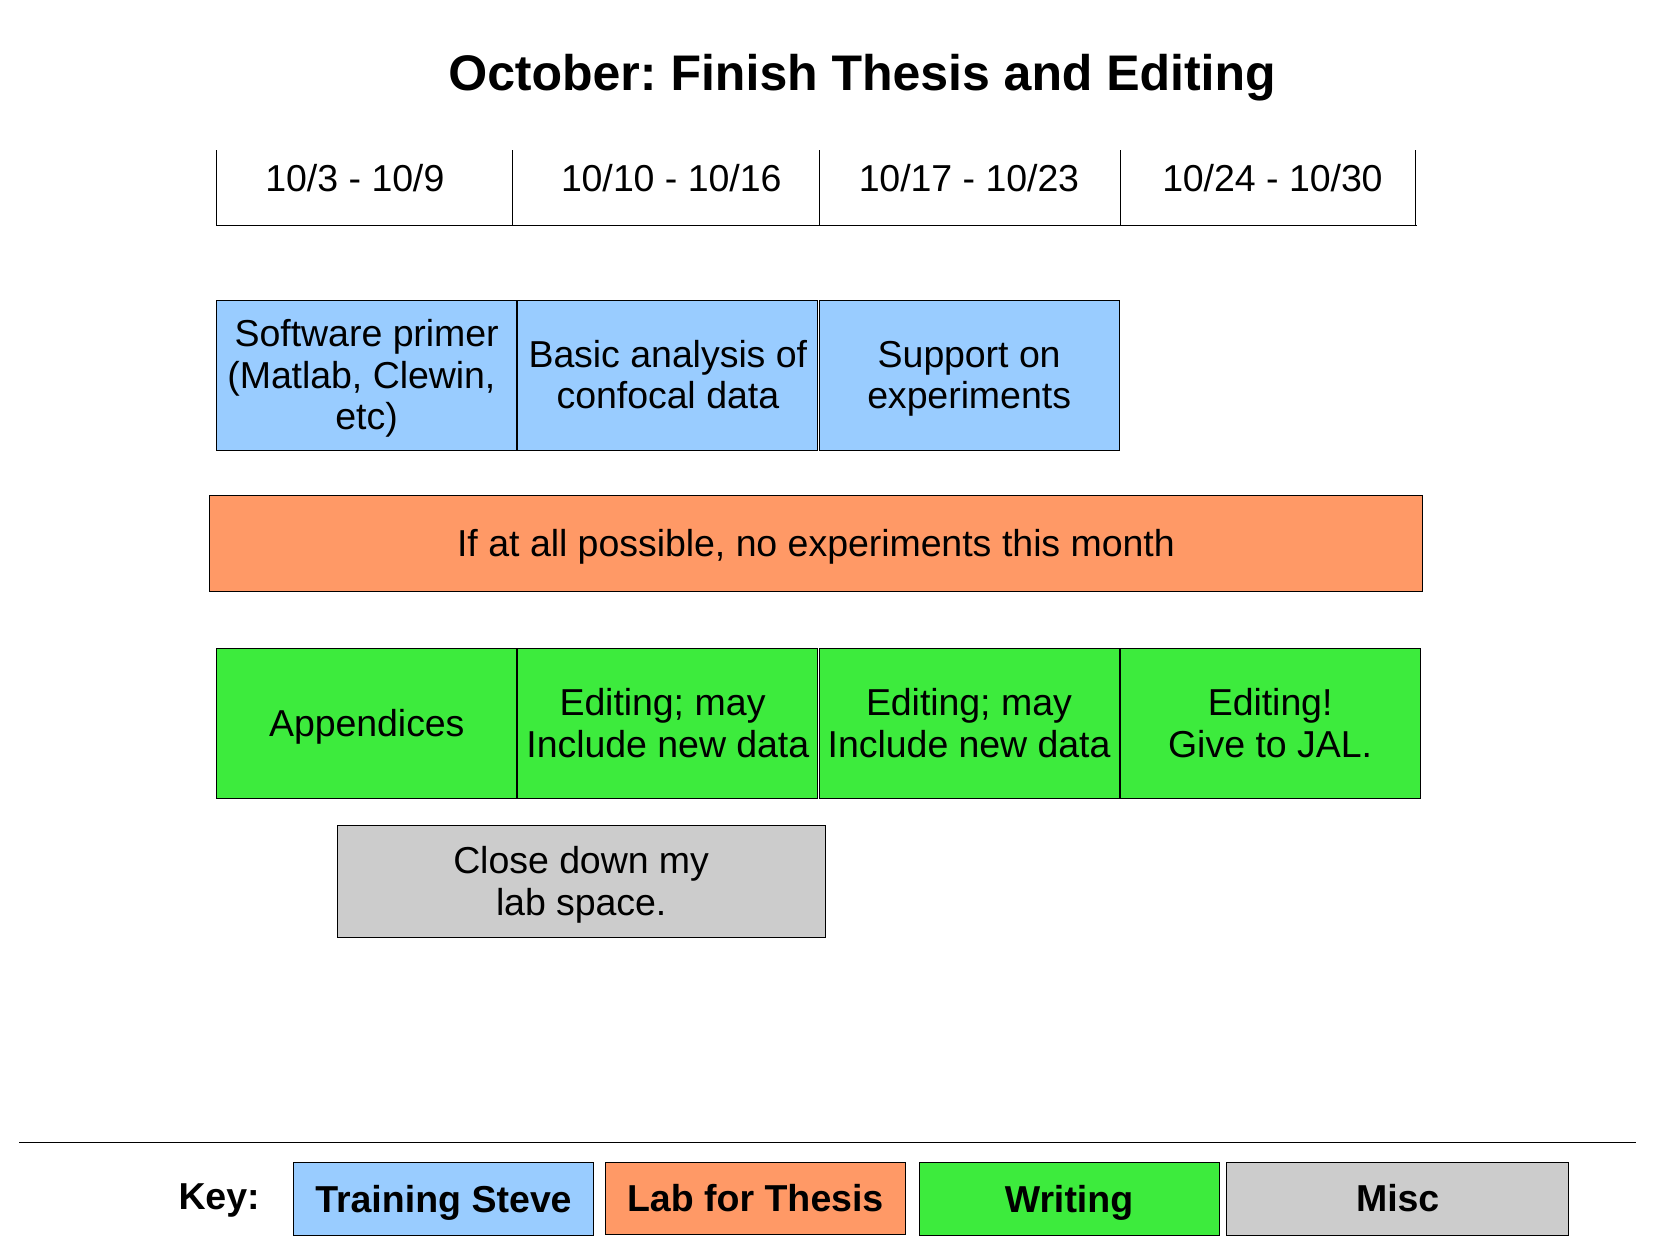

October: Finish Thesis and Editing
10/3 - 10/9
10/10 - 10/16
10/17 - 10/23
10/24 - 10/30
Software primer
(Matlab, Clewin,
etc)
Basic analysis of
confocal data
Support on
experiments
If at all possible, no experiments this month
Appendices
Editing; may
Include new data
Editing; may
Include new data
Editing!
Give to JAL.
Close down my
lab space.
Training Steve
Lab for Thesis
Writing
Misc
Key: